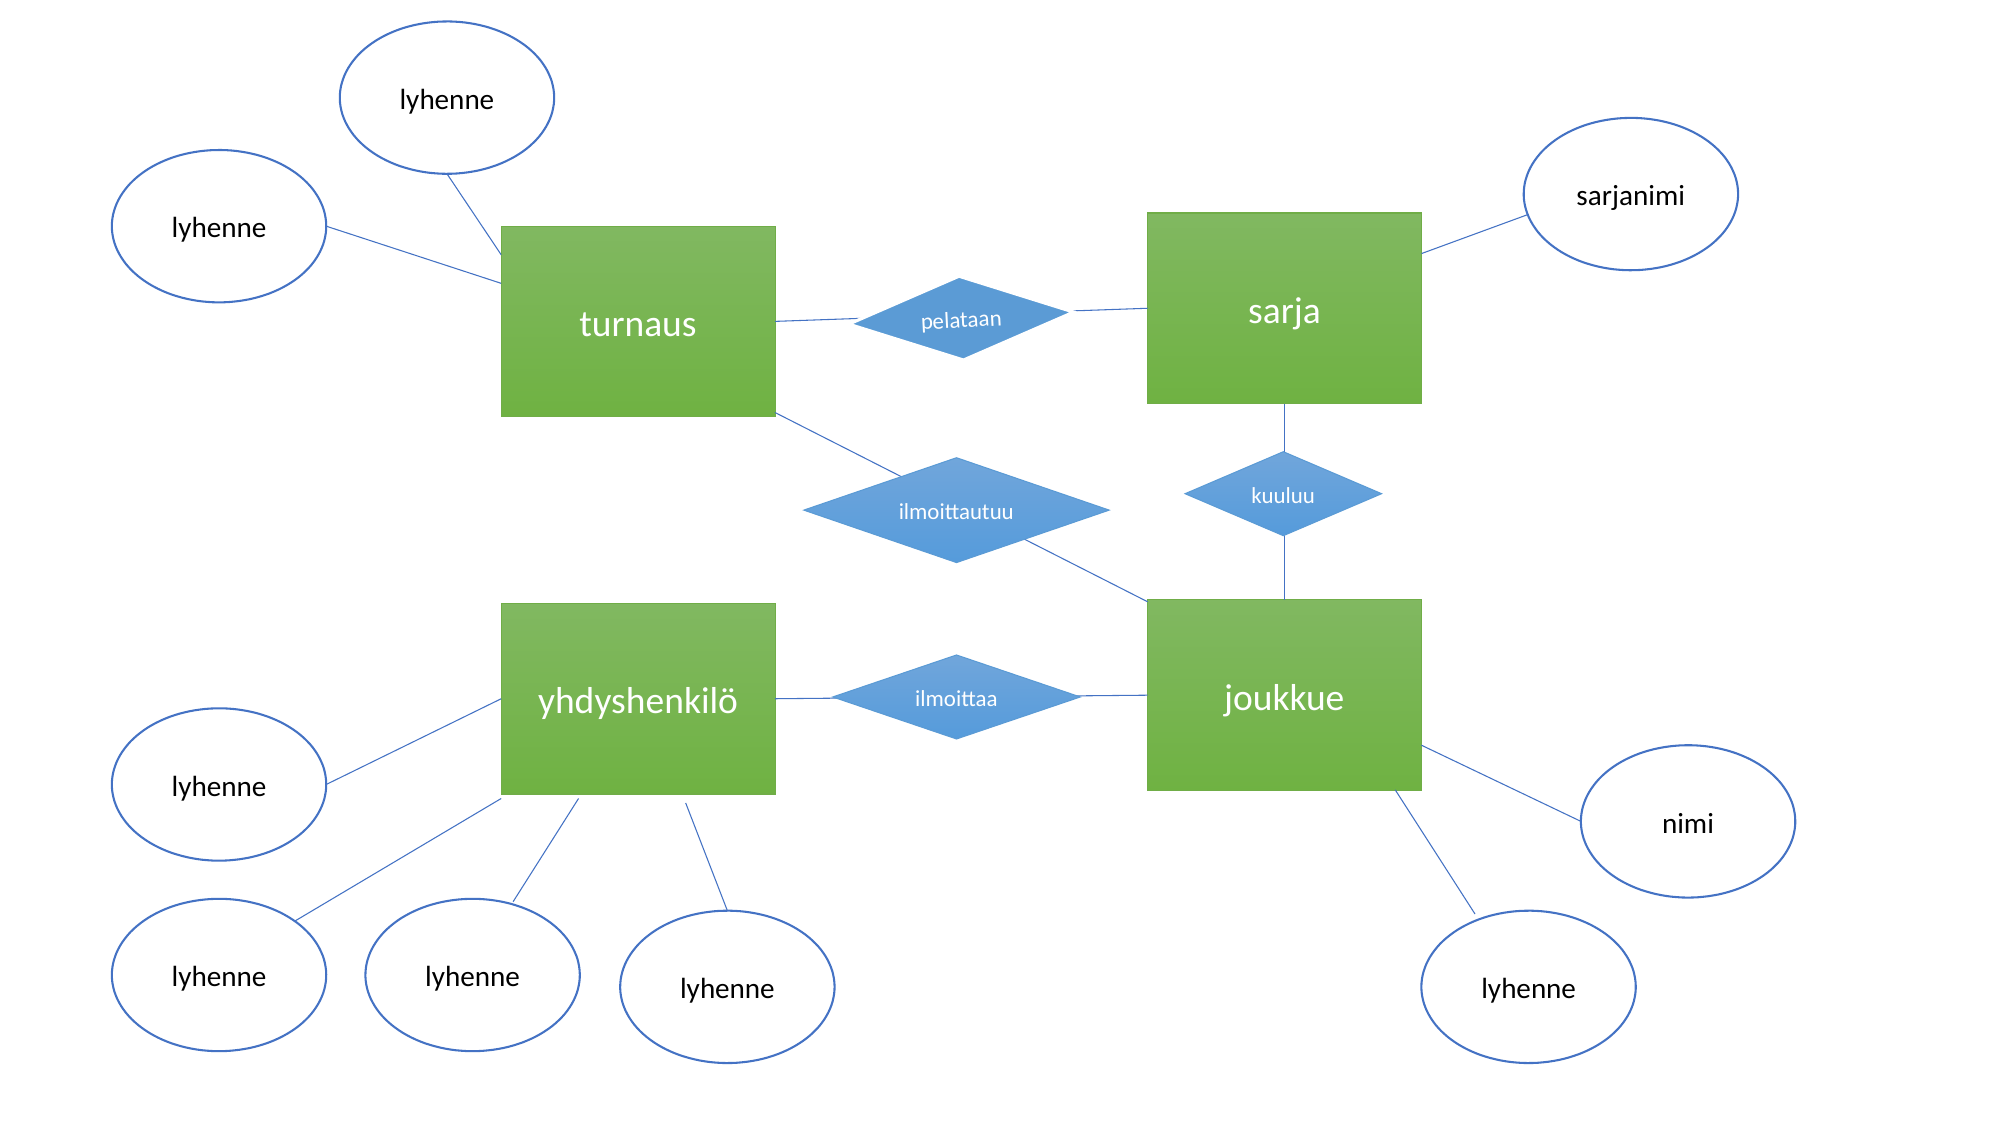

lyhenne
sarjanimi
lyhenne
sarja
turnaus
pelataan
kuuluu
ilmoittautuu
joukkue
yhdyshenkilö
ilmoittaa
lyhenne
nimi
lyhenne
lyhenne
lyhenne
lyhenne